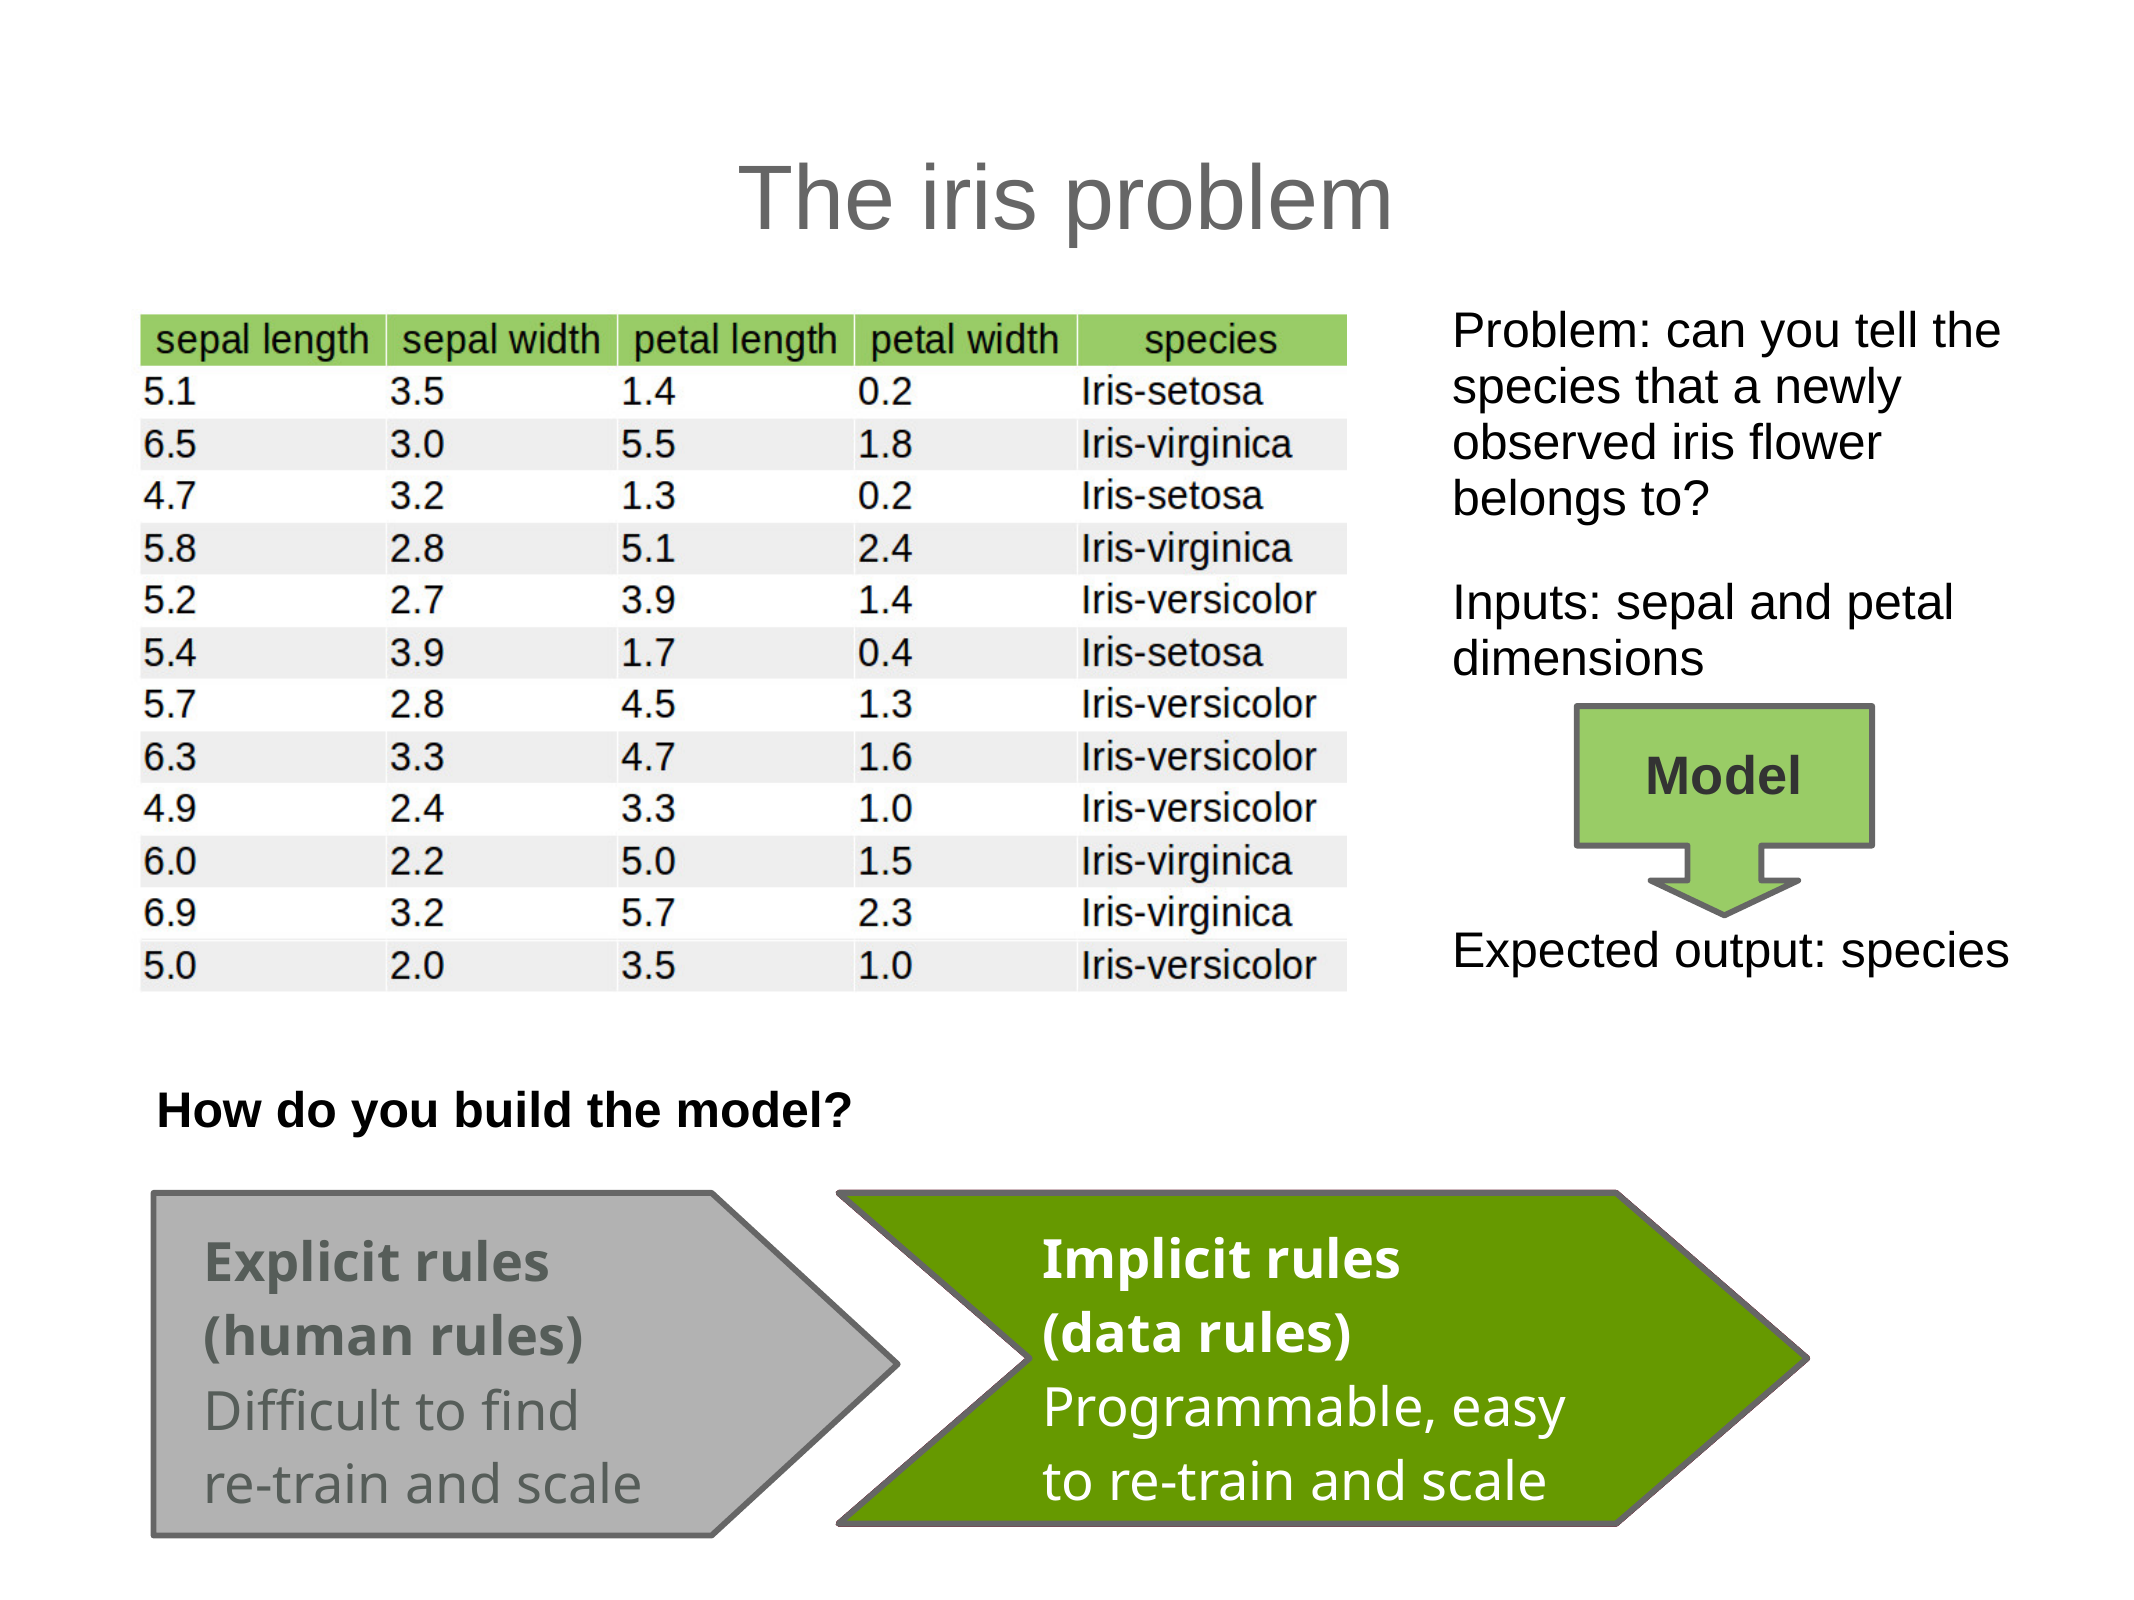

# The iris problem
Problem: can you tell the species that a newly observed iris flower belongs to?
Inputs: sepal and petal dimensions
Model
Expected output: species
How do you build the model?
Implicit rules
(data rules)
Programmable, easy
to re-train and scale
Explicit rules
(human rules)
Difficult to find
re-train and scale